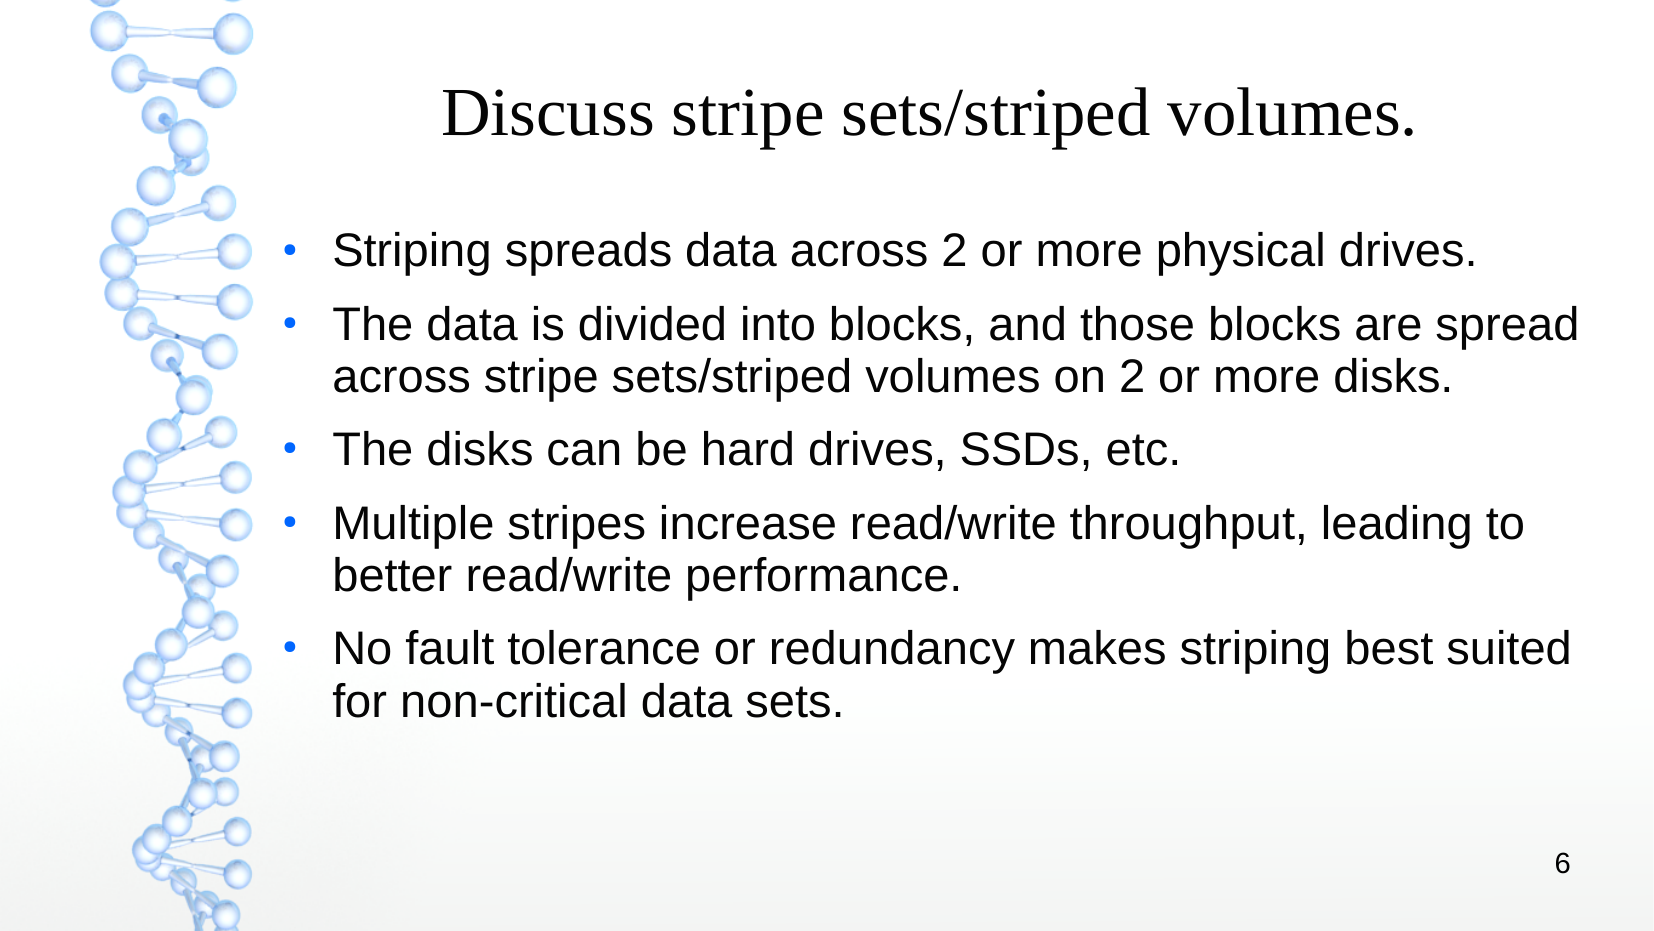

# Discuss stripe sets/striped volumes.
Striping spreads data across 2 or more physical drives.
The data is divided into blocks, and those blocks are spread across stripe sets/striped volumes on 2 or more disks.
The disks can be hard drives, SSDs, etc.
Multiple stripes increase read/write throughput, leading to better read/write performance.
No fault tolerance or redundancy makes striping best suited for non-critical data sets.
6